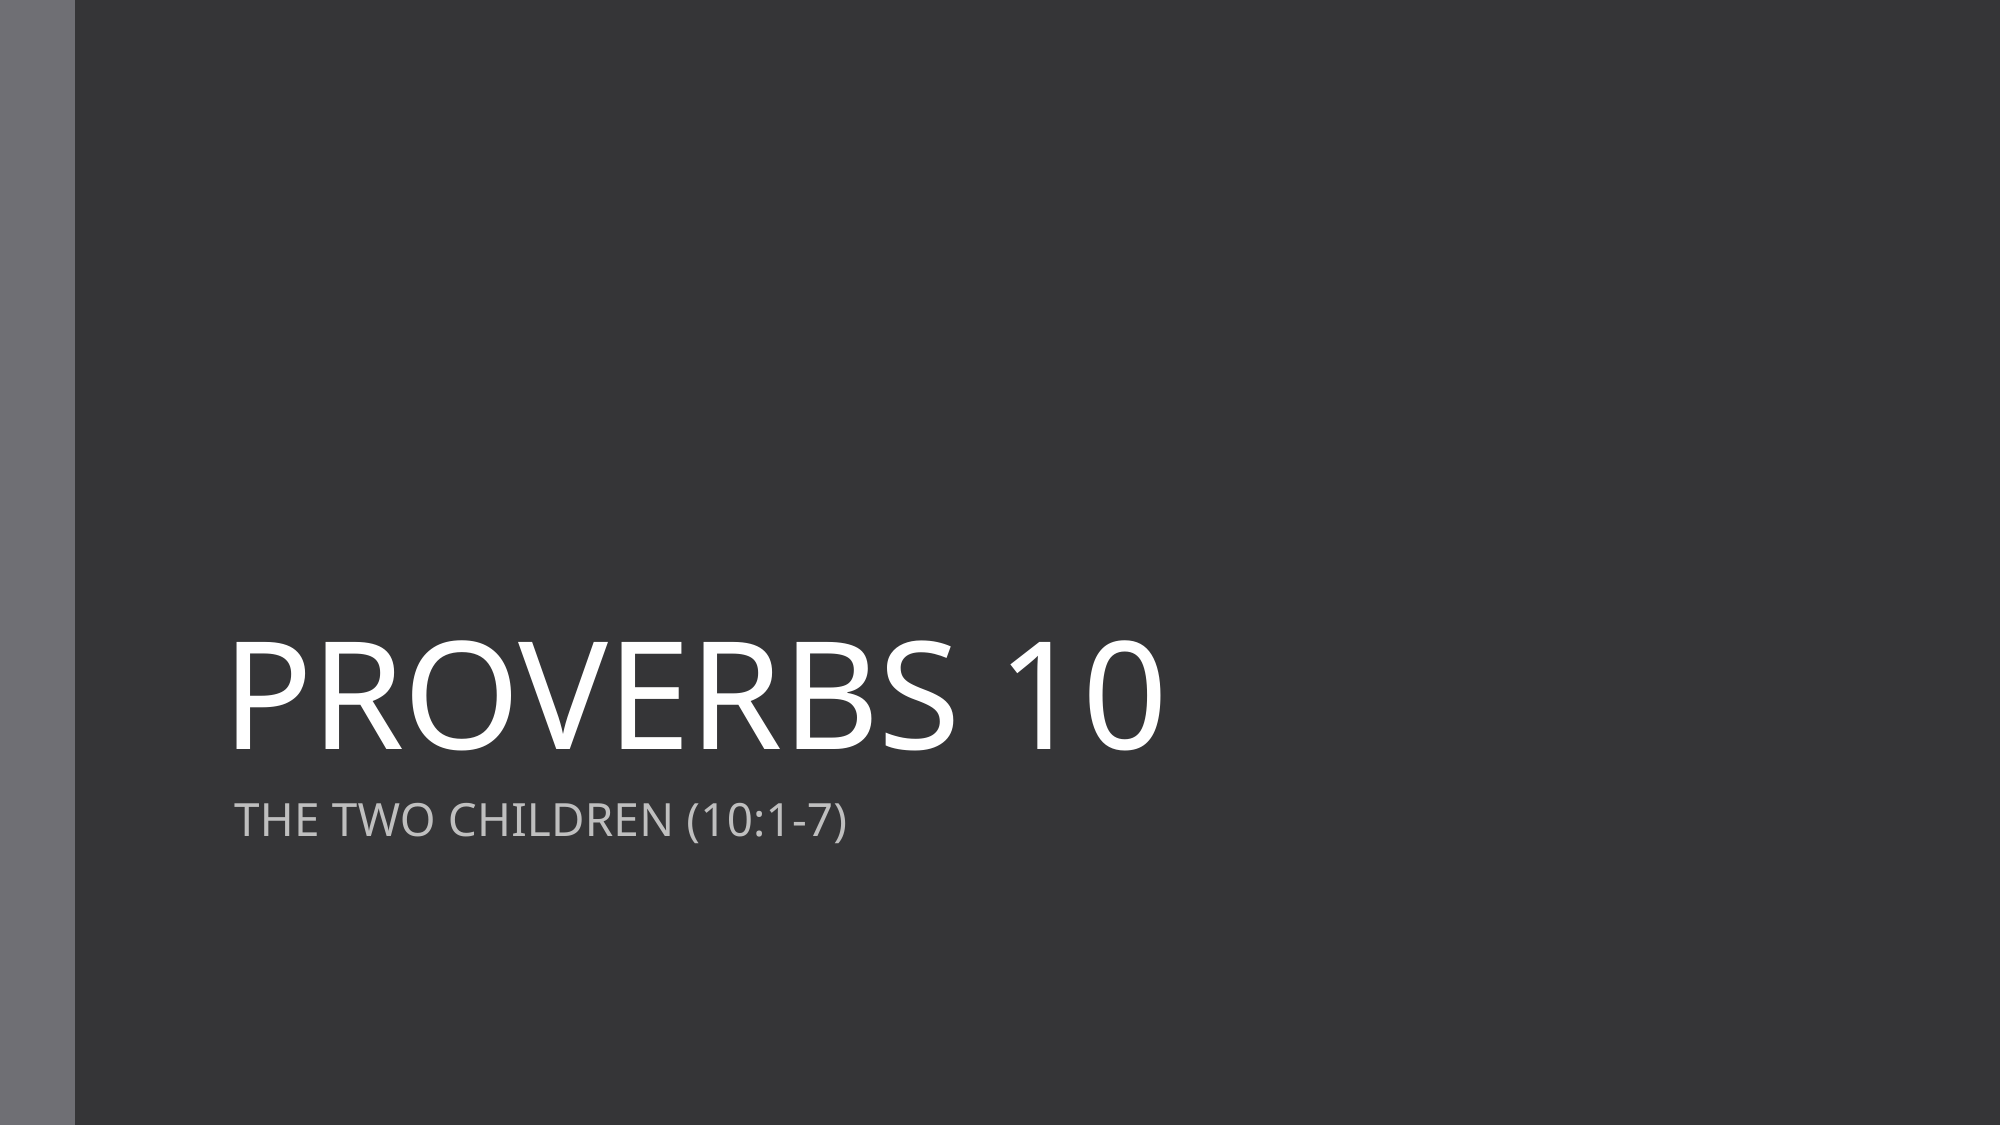

# PROVERBS 10
 THE TWO CHILDREN (10:1-7)